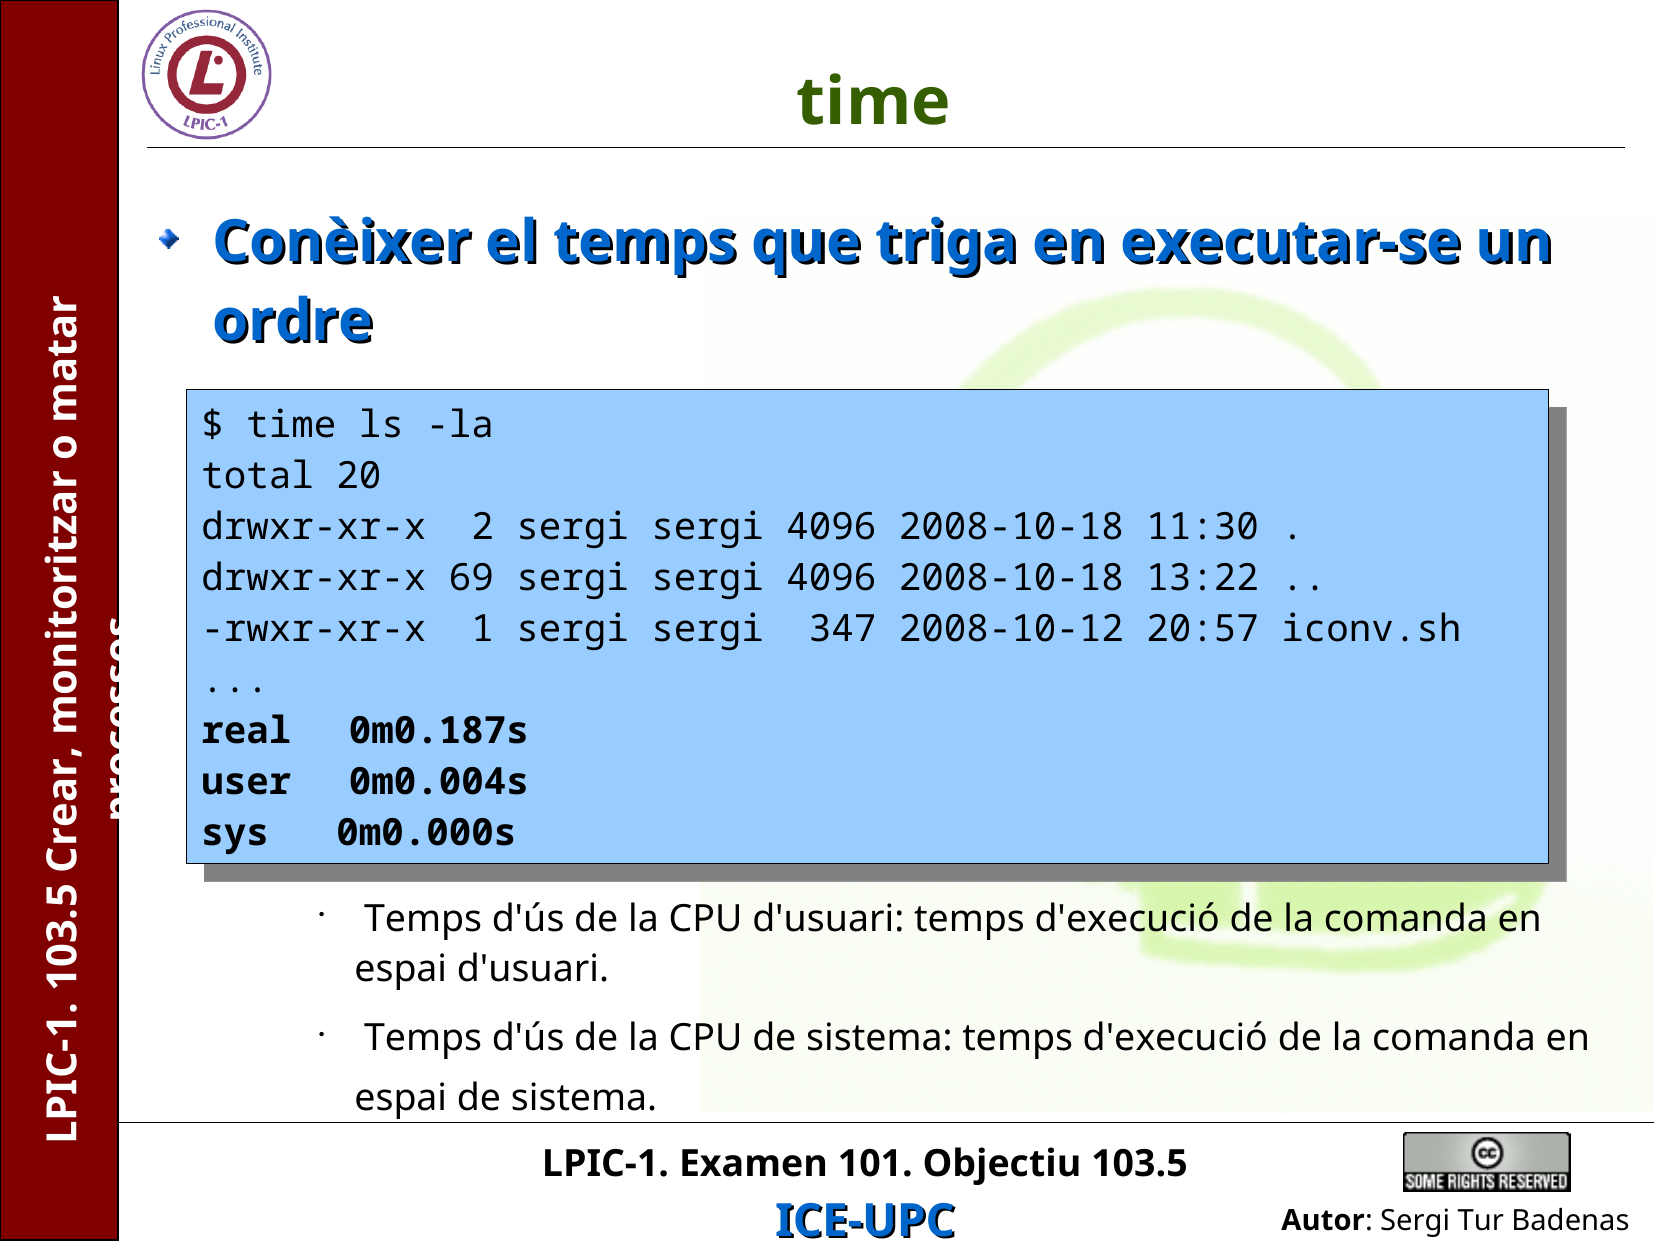

# time
Conèixer el temps que triga en executar-se un ordre
Temps total d'execució: també conegut com a temps real.
 Temps d'ús de la CPU d'usuari: temps d'execució de la comanda en espai d'usuari.
 Temps d'ús de la CPU de sistema: temps d'execució de la comanda en espai de sistema.
$ time ls -la
total 20
drwxr-xr-x 2 sergi sergi 4096 2008-10-18 11:30 .
drwxr-xr-x 69 sergi sergi 4096 2008-10-18 13:22 ..
-rwxr-xr-x 1 sergi sergi 347 2008-10-12 20:57 iconv.sh
...
real	0m0.187s
user	0m0.004s
sys 0m0.000s